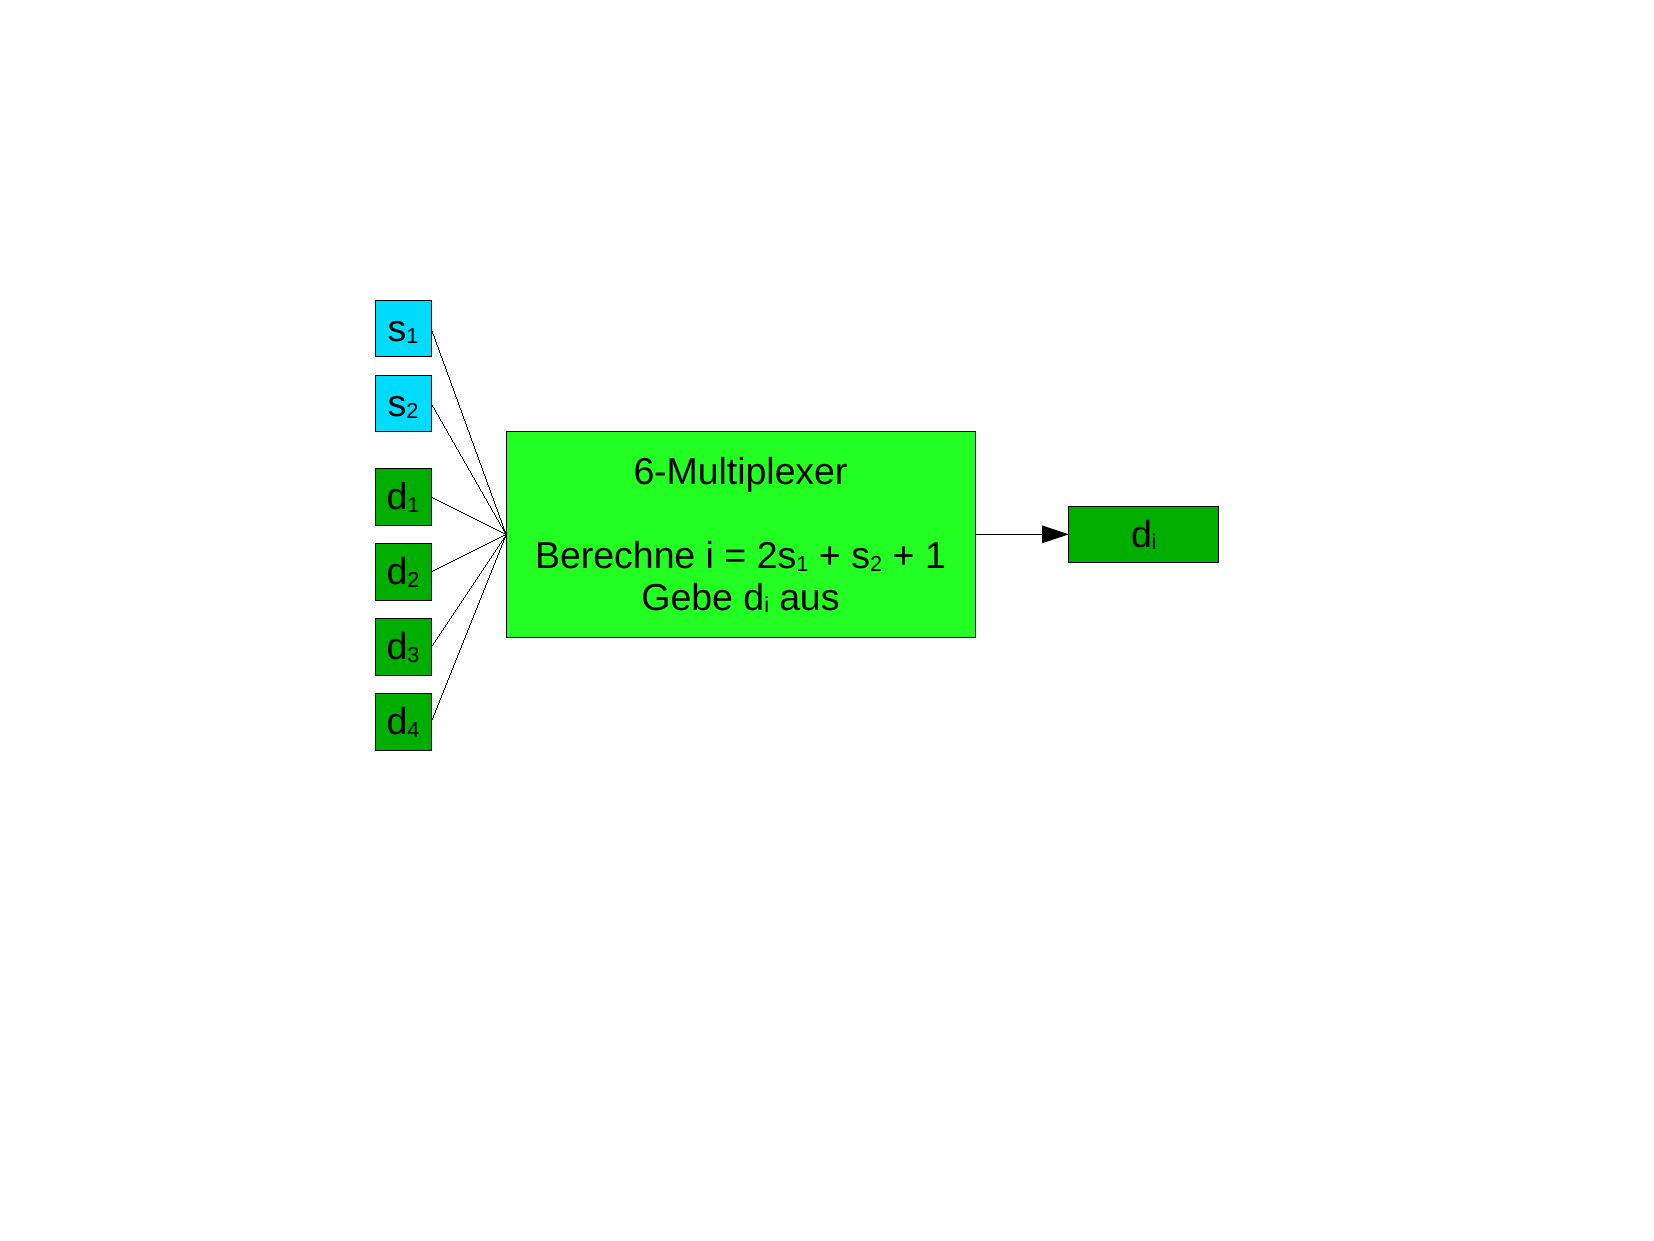

s1
s2
6-Multiplexer
Berechne i = 2s1 + s2 + 1
Gebe di aus
d1
di
d2
d3
d4